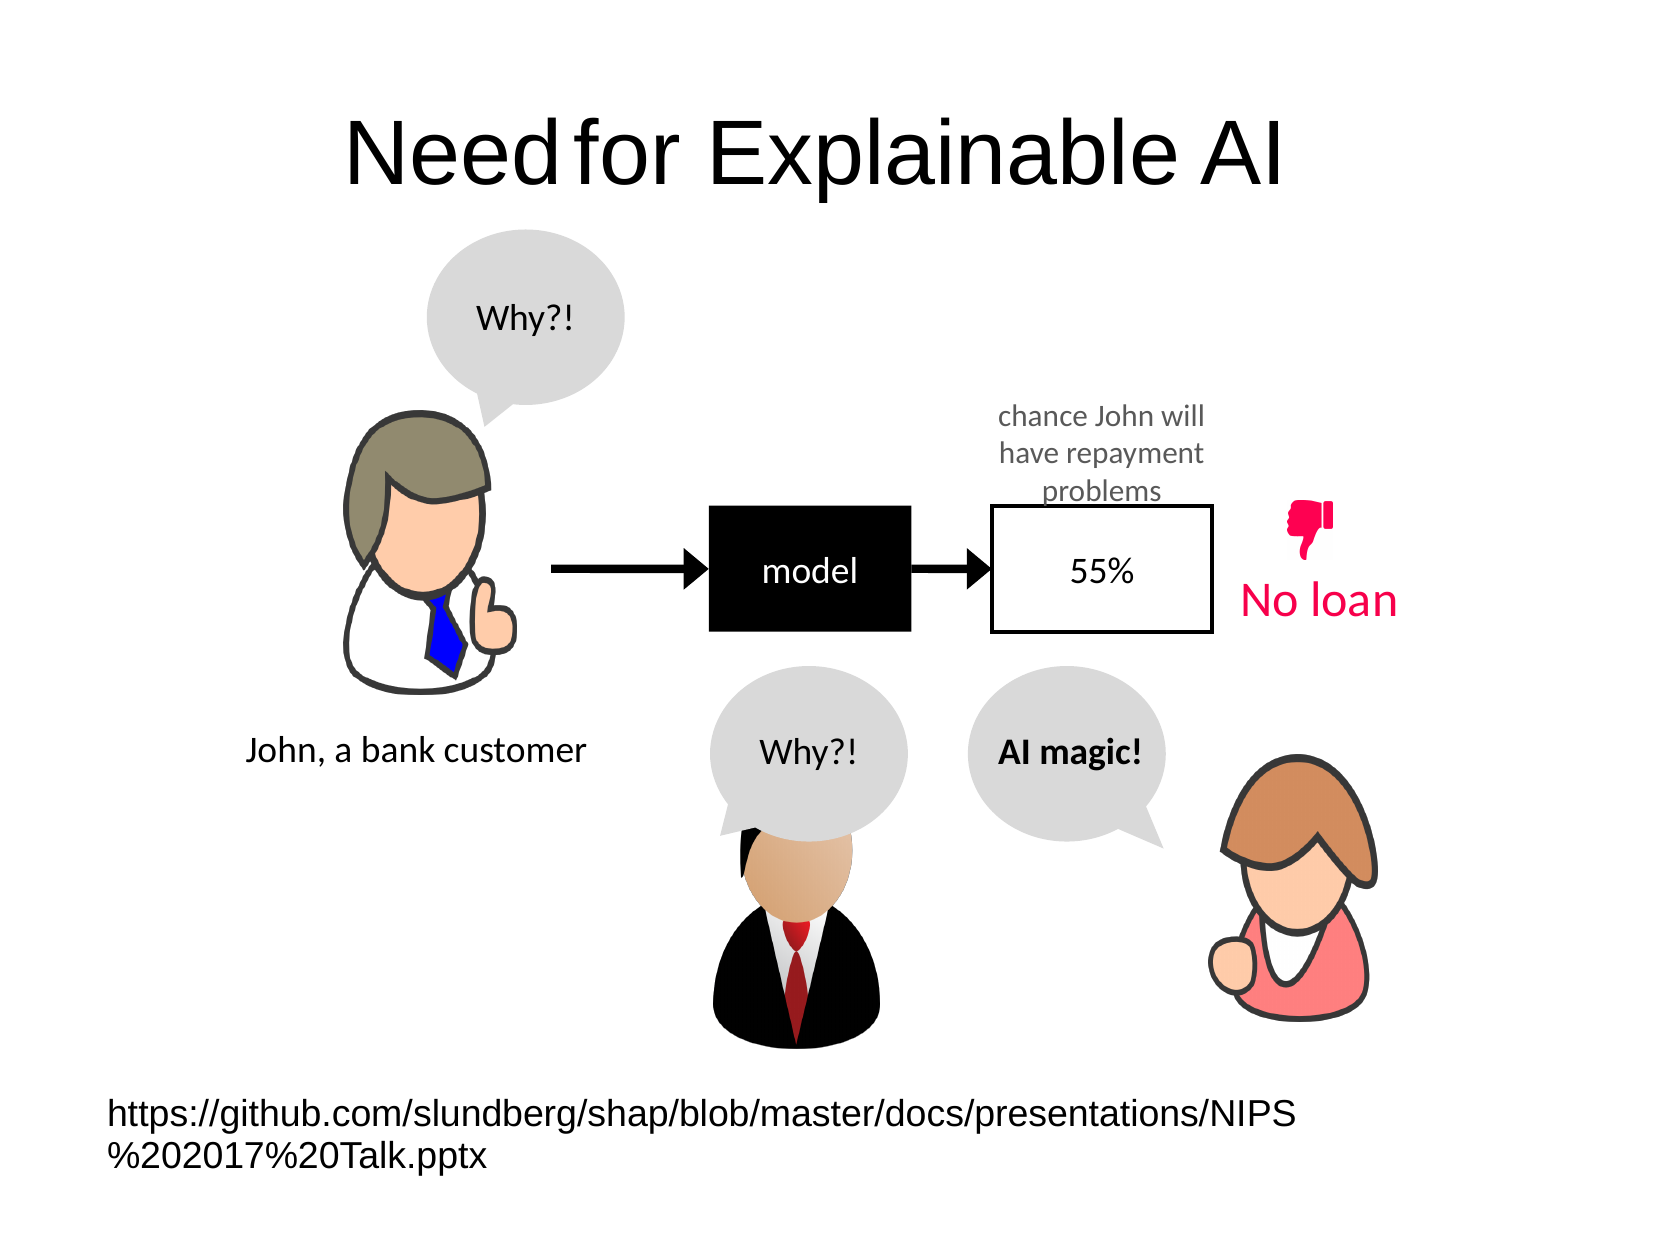

# Need for Explainable AI
Why?!
chance John will have repayment problems
model
55%
No loan
John, a bank customer
Why?!
AI magic!
https://github.com/slundberg/shap/blob/master/docs/presentations/NIPS%202017%20Talk.pptx